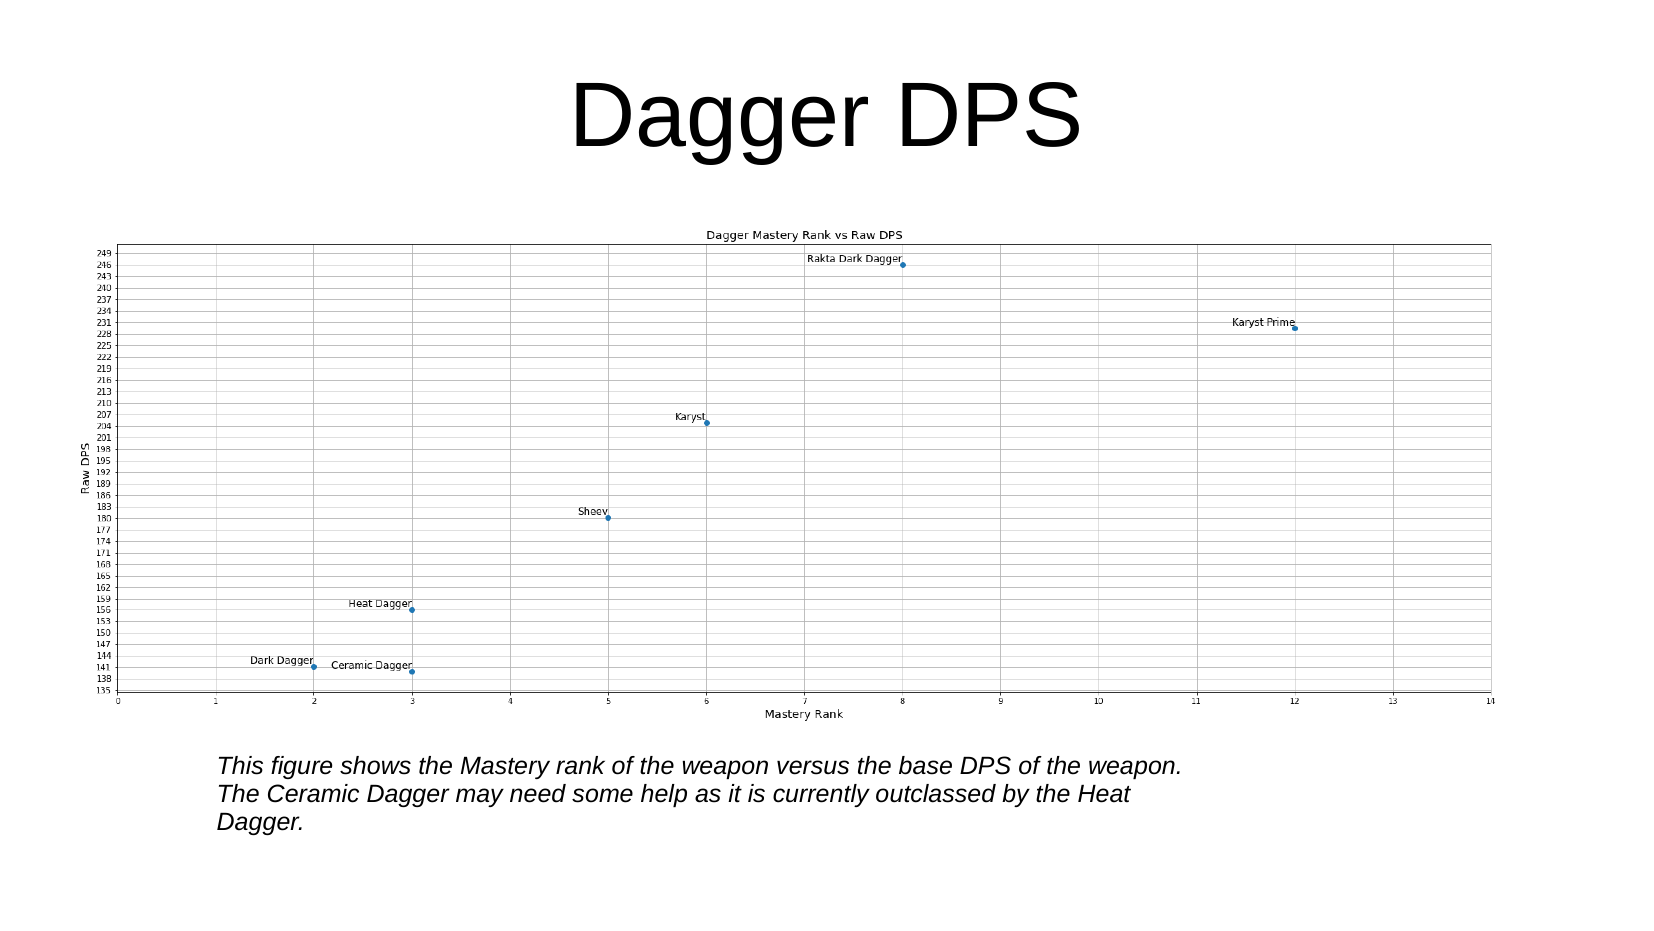

# Dagger DPS
This figure shows the Mastery rank of the weapon versus the base DPS of the weapon. The Ceramic Dagger may need some help as it is currently outclassed by the Heat Dagger.